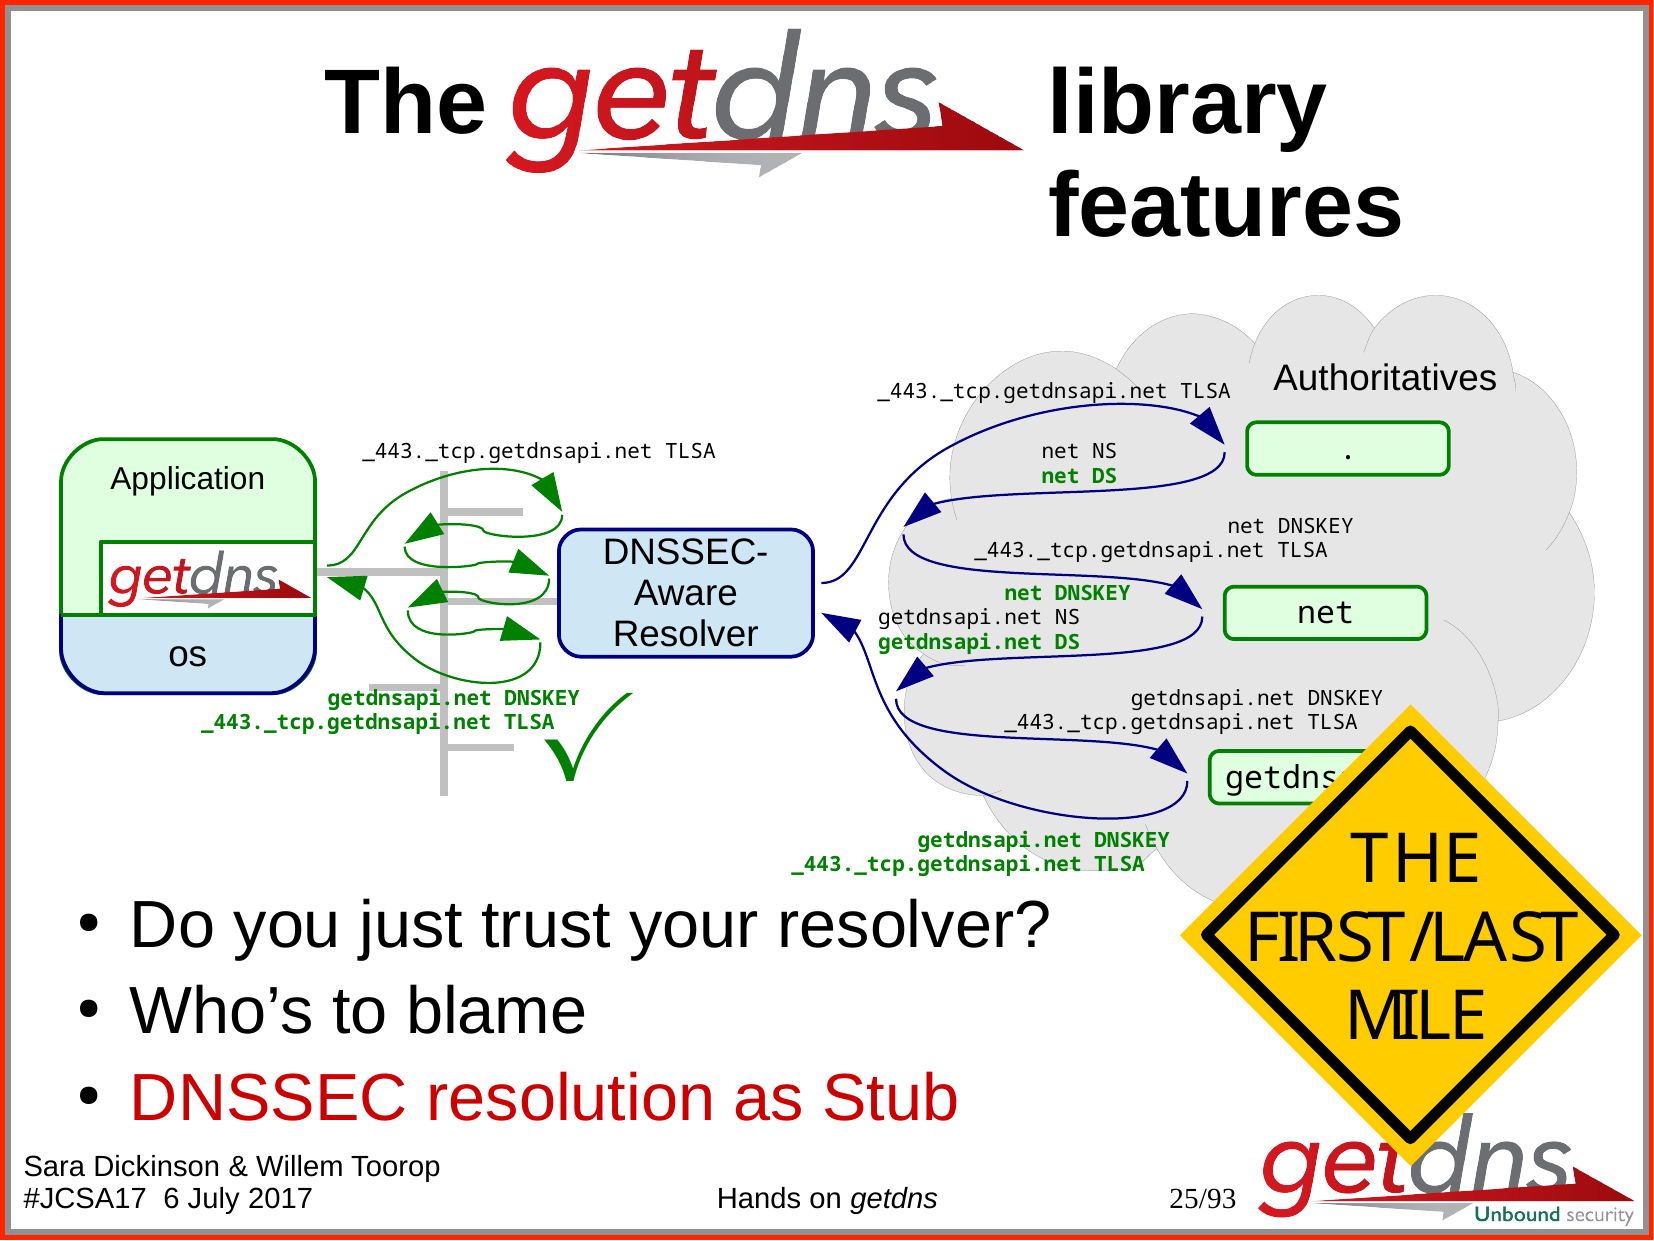

# The library
features
Do you just trust your resolver?
Who’s to blame
DNSSEC resolution as Stub
25